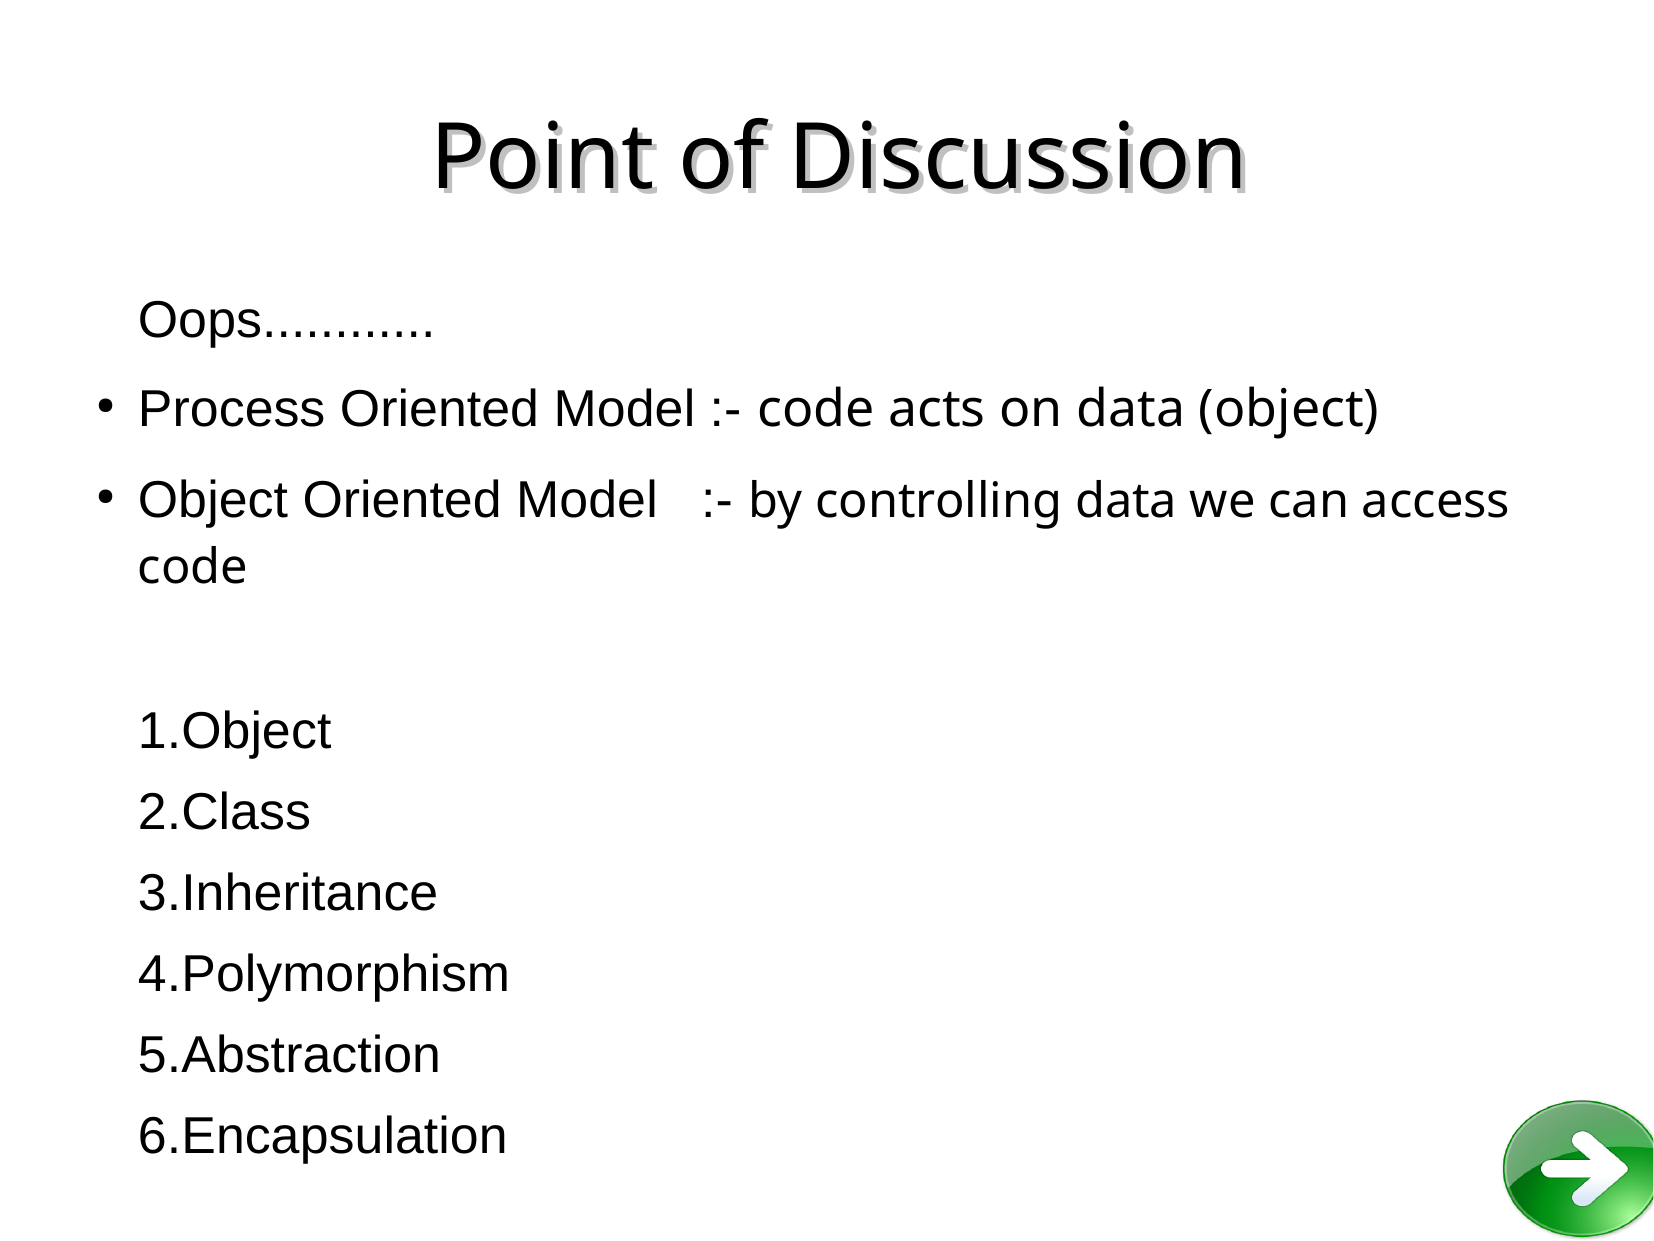

# Point of Discussion
Oops............
Process Oriented Model :- code acts on data (object)
Object Oriented Model :- by controlling data we can access code
1.Object
2.Class
3.Inheritance
4.Polymorphism
5.Abstraction
6.Encapsulation